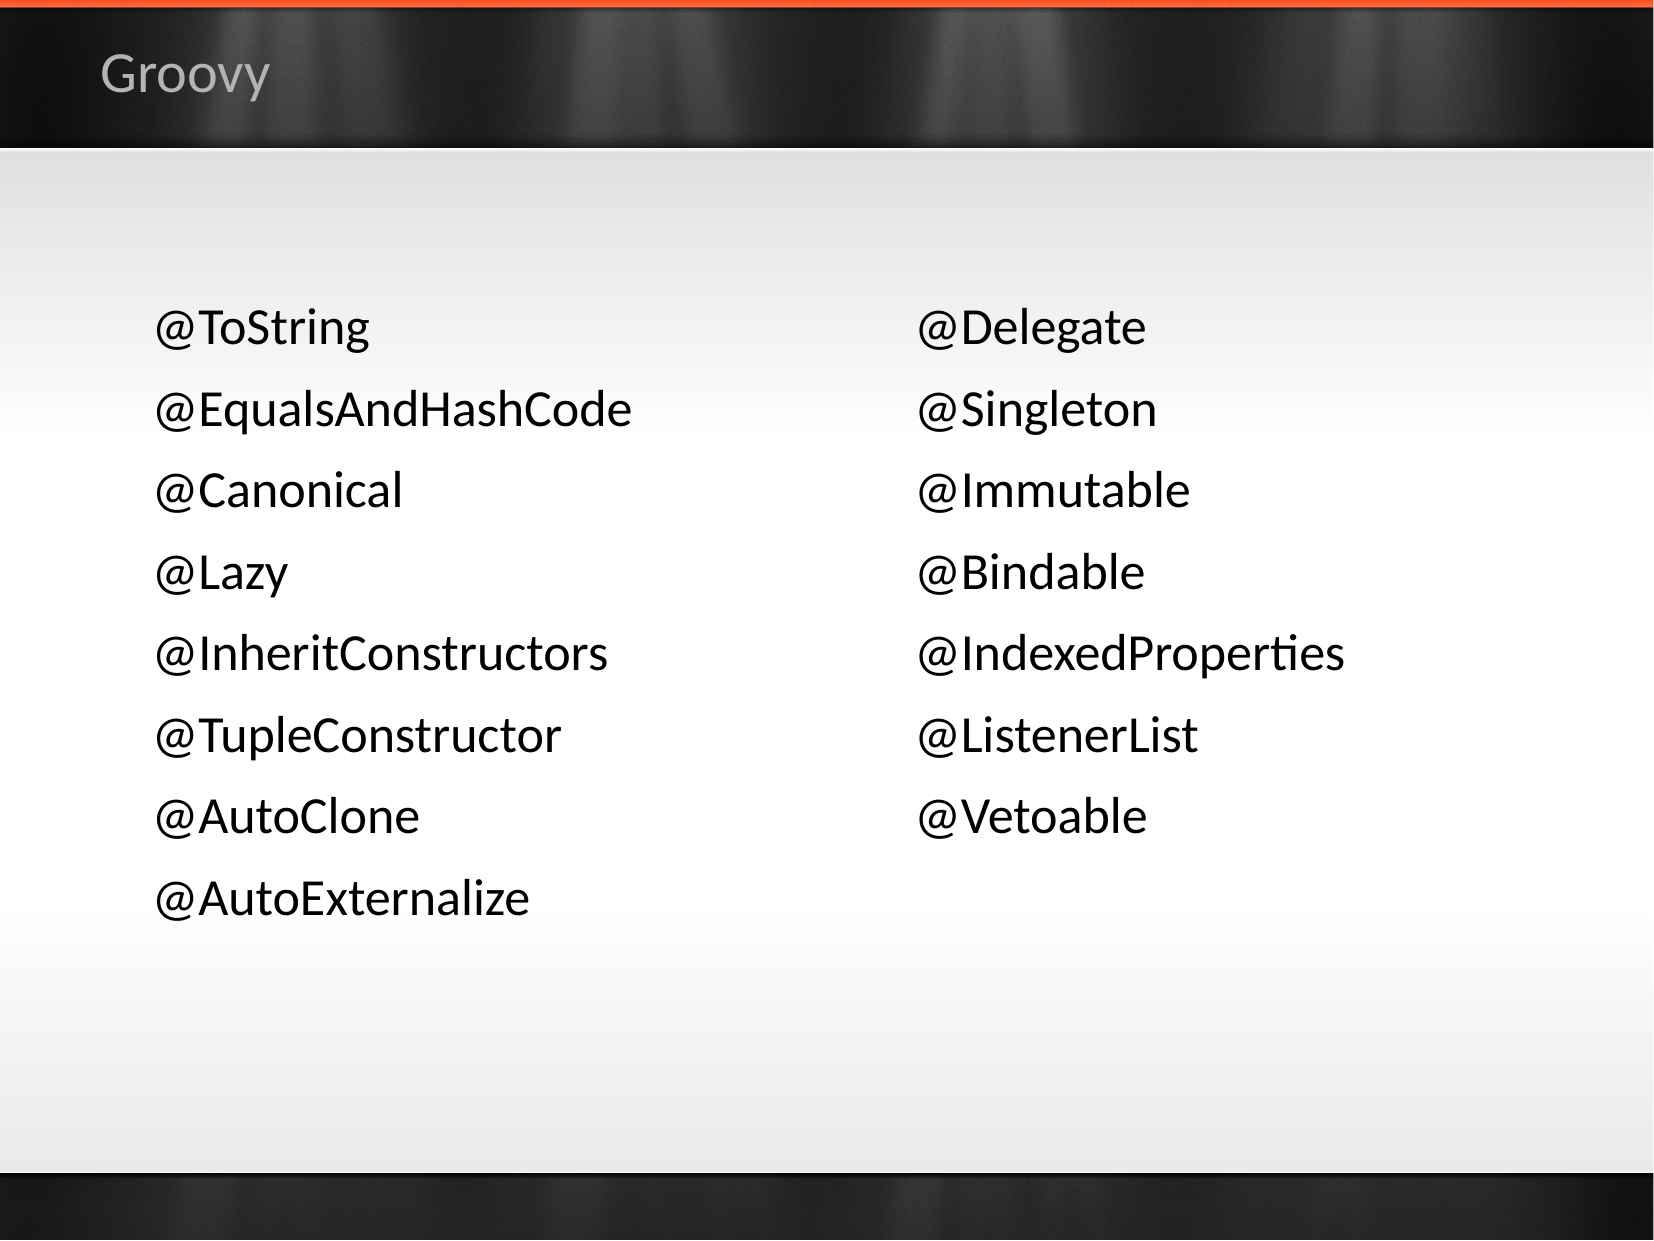

# Groovy
@ToString
@EqualsAndHashCode
@Canonical
@Lazy
@InheritConstructors
@TupleConstructor
@AutoClone
@AutoExternalize
@Delegate
@Singleton
@Immutable
@Bindable
@IndexedProperties
@ListenerList
@Vetoable